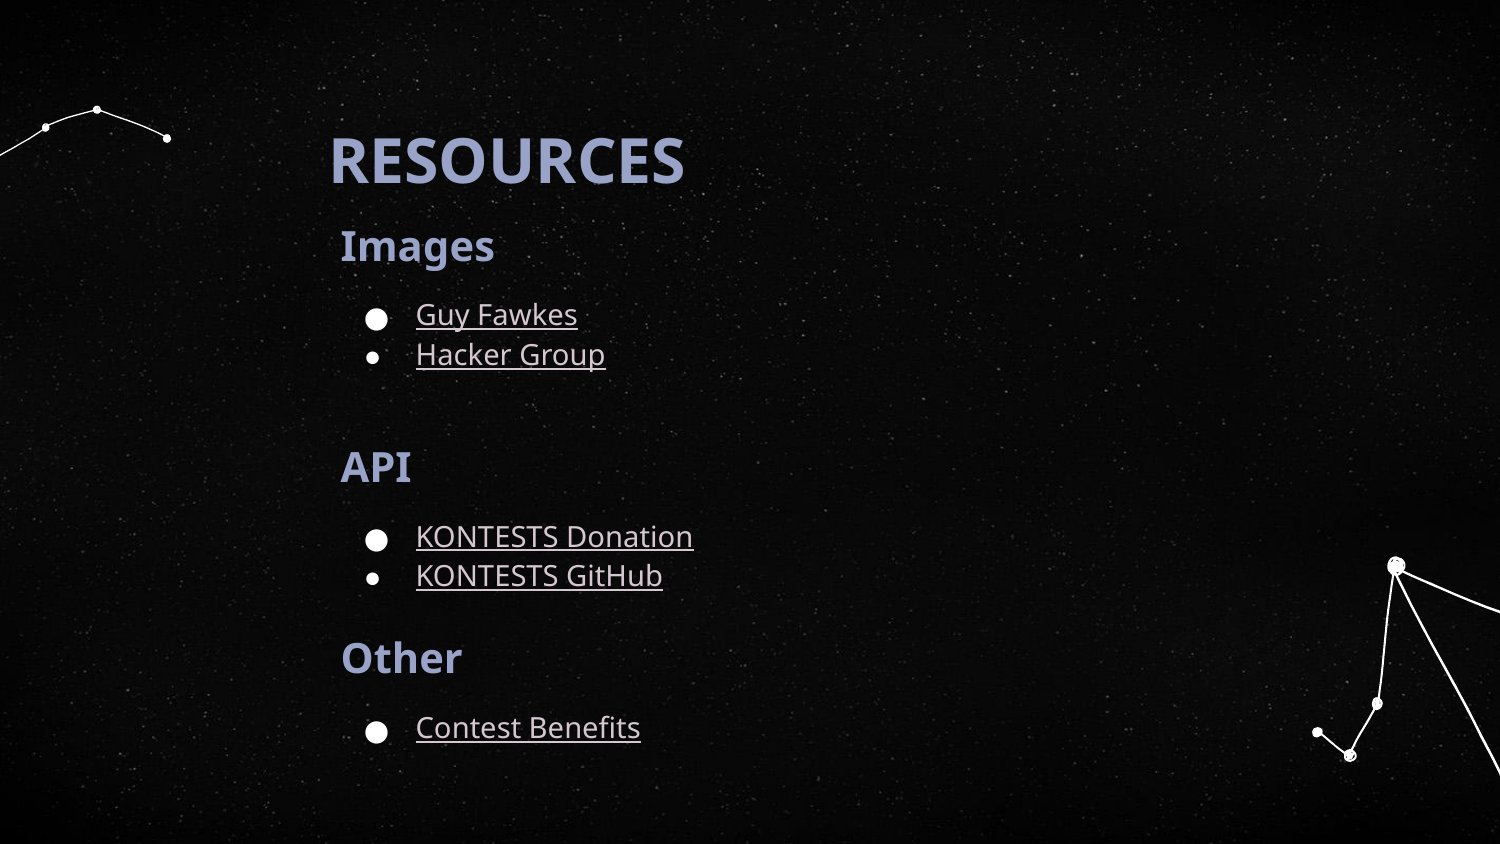

# RESOURCES
Images
Guy Fawkes
Hacker Group
API
KONTESTS Donation
KONTESTS GitHub
Other
Contest Benefits